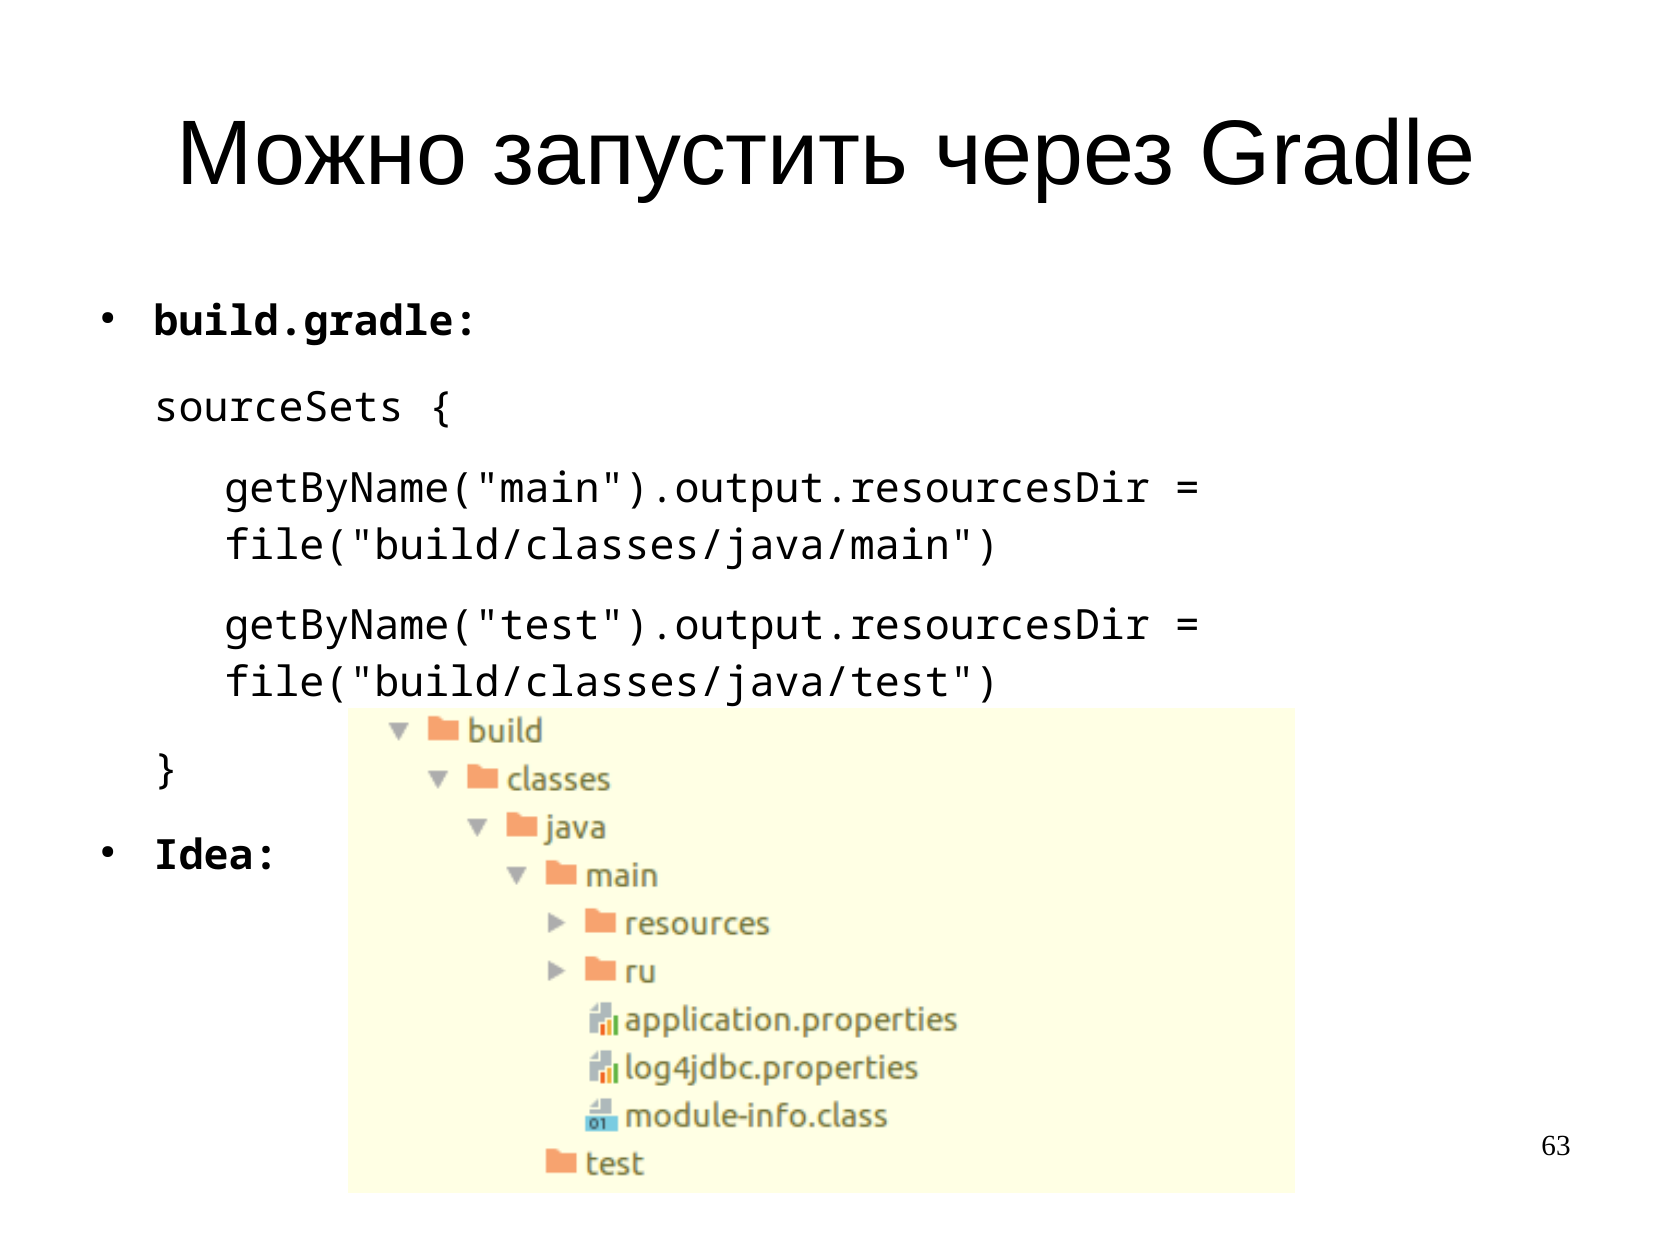

# Можно запустить через Gradle
build.gradle:
sourceSets {
getByName("main").output.resourcesDir = file("build/classes/java/main")
getByName("test").output.resourcesDir = file("build/classes/java/test")
}
Idea:
63